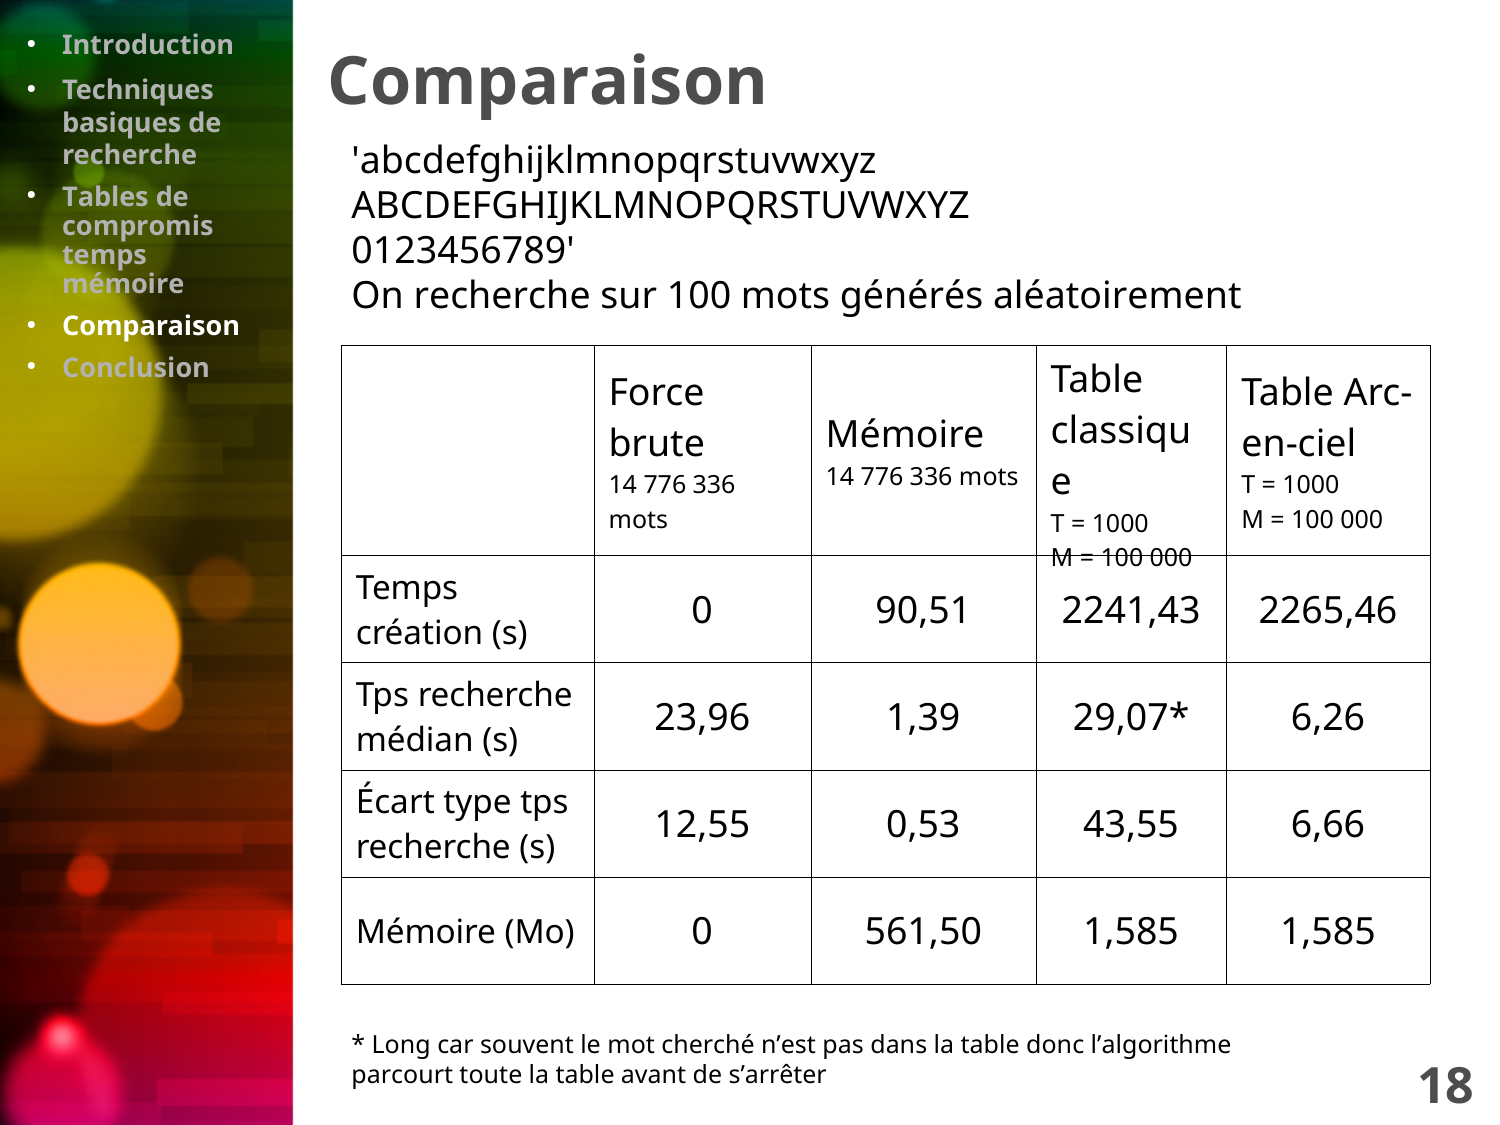

# Comparaison
Introduction
Techniques basiques de recherche
Tables de compromis temps mémoire
Comparaison
Conclusion
'abcdefghijklmnopqrstuvwxyz
ABCDEFGHIJKLMNOPQRSTUVWXYZ
0123456789'
On recherche sur 100 mots générés aléatoirement
| | Force brute 14 776 336 mots | Mémoire 14 776 336 mots | Table classique T = 1000 M = 100 000 | Table Arc-en-ciel T = 1000 M = 100 000 |
| --- | --- | --- | --- | --- |
| Temps création (s) | 0 | 90,51 | 2241,43 | 2265,46 |
| Tps recherche médian (s) | 23,96 | 1,39 | 29,07\* | 6,26 |
| Écart type tps recherche (s) | 12,55 | 0,53 | 43,55 | 6,66 |
| Mémoire (Mo) | 0 | 561,50 | 1,585 | 1,585 |
* Long car souvent le mot cherché n’est pas dans la table donc l’algorithme parcourt toute la table avant de s’arrêter